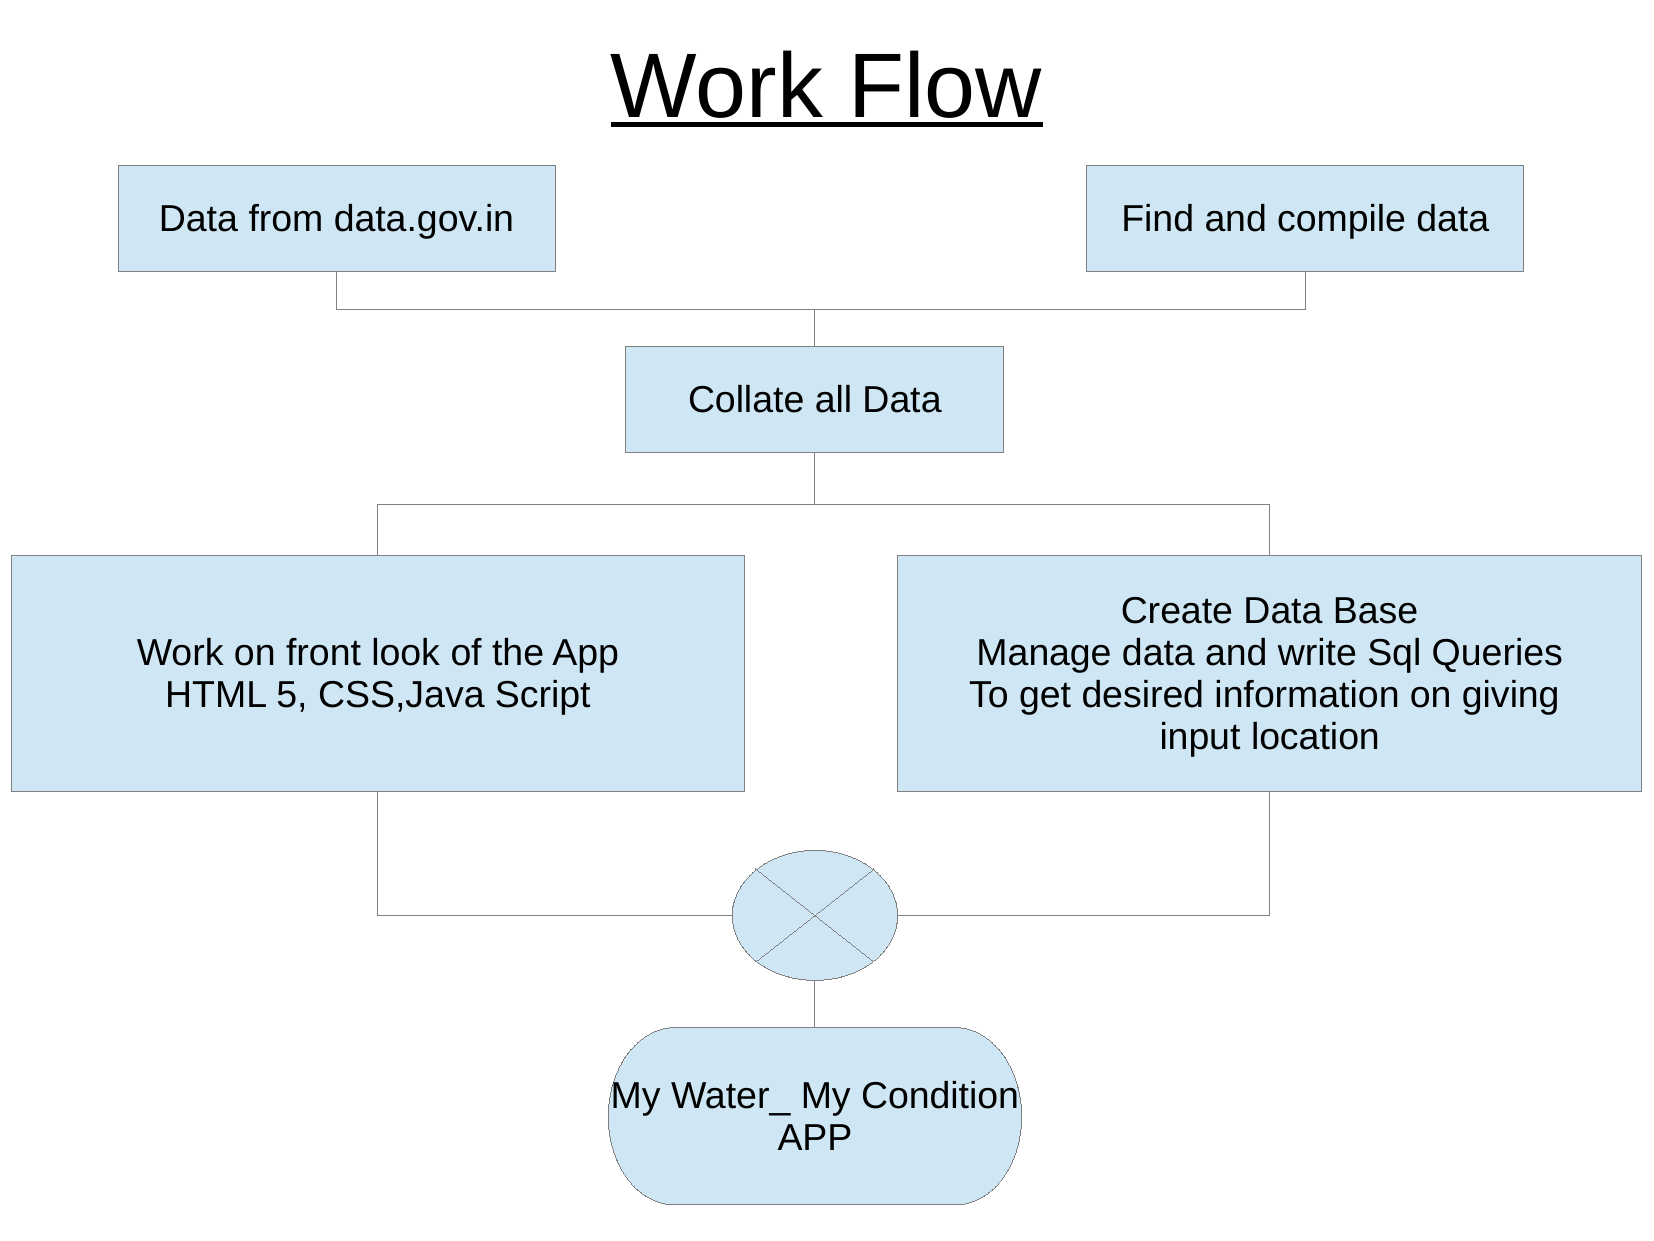

# Work Flow
Data from data.gov.in
Find and compile data
Collate all Data
Work on front look of the App
HTML 5, CSS,Java Script
Create Data Base
Manage data and write Sql Queries
To get desired information on giving
input location
My Water_ My Condition
APP